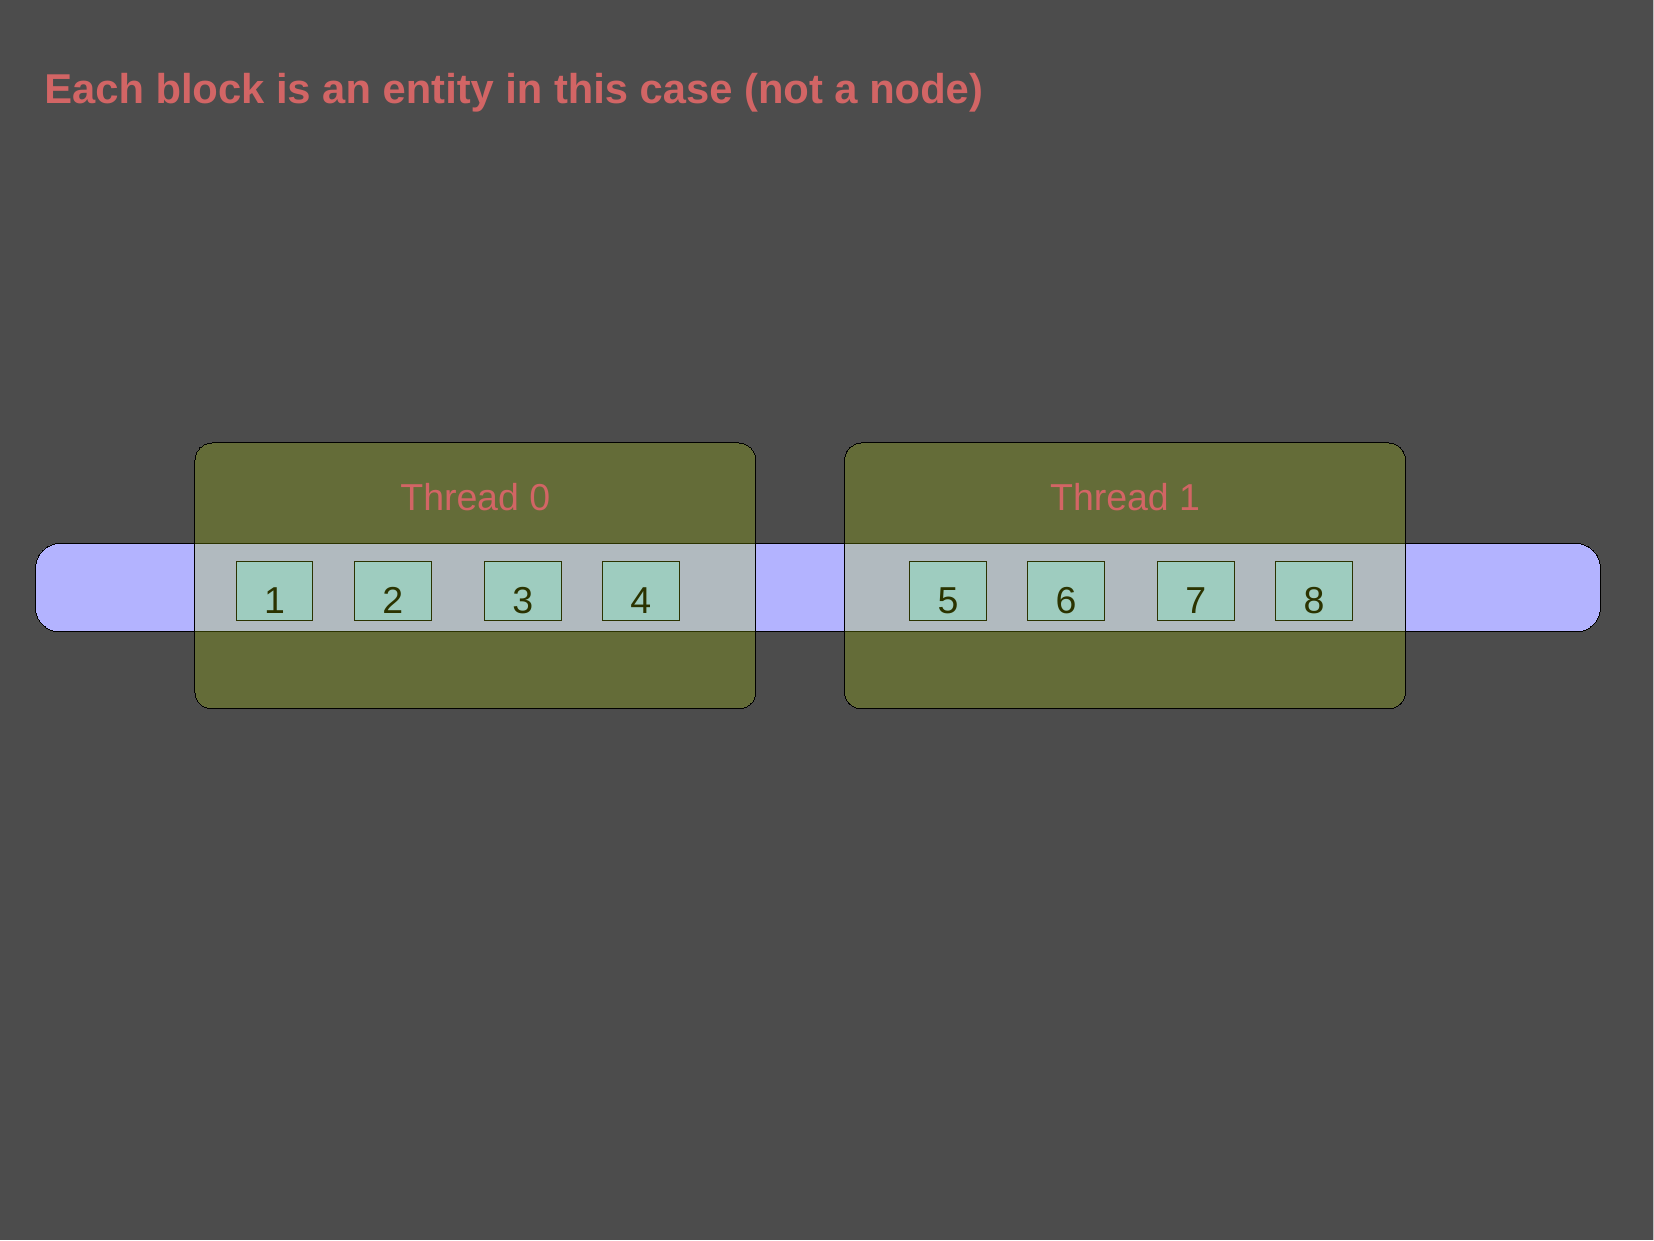

Each block is an entity in this case (not a node)
Thread 0
Thread 1
1
2
3
4
5
6
7
8